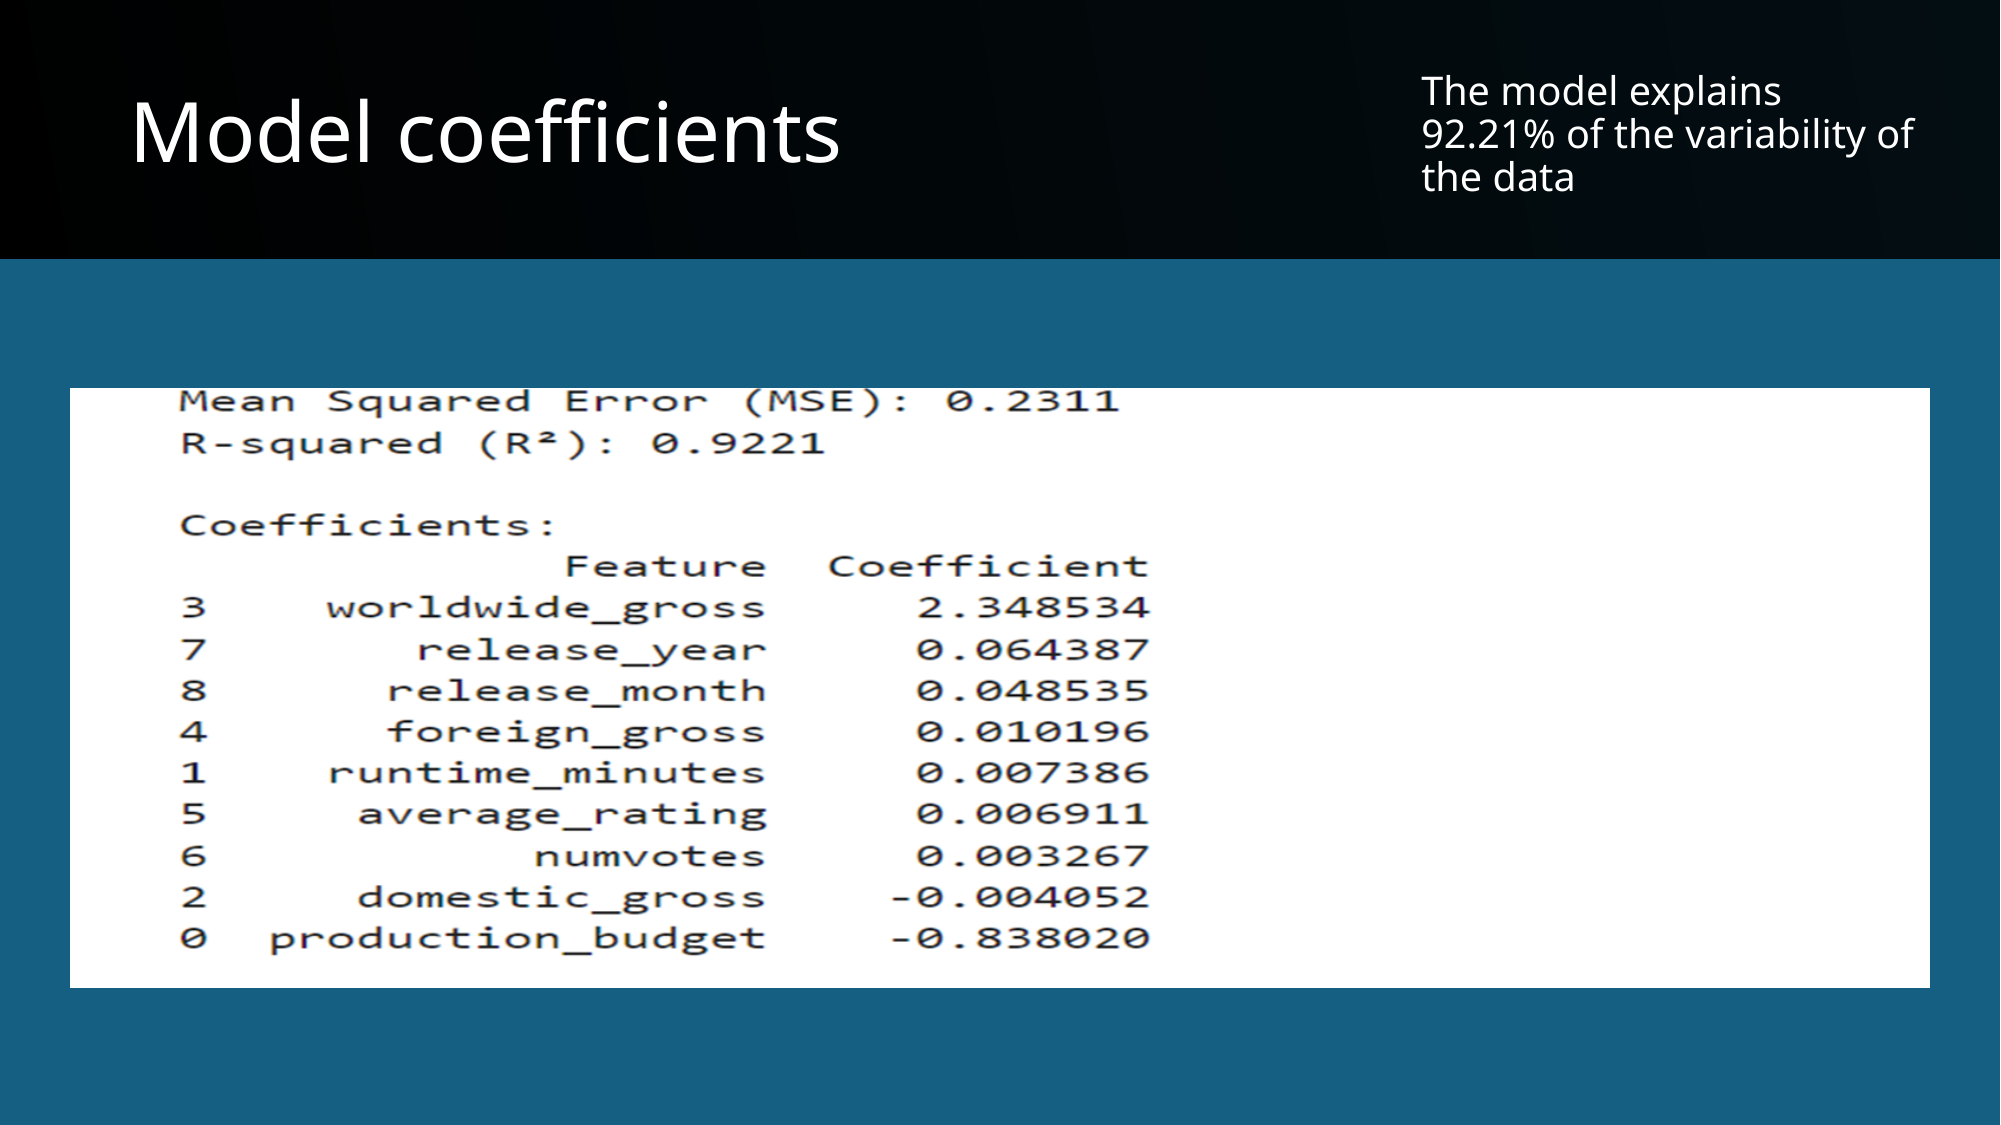

# Model coefficients
The model explains 92.21% of the variability of the data